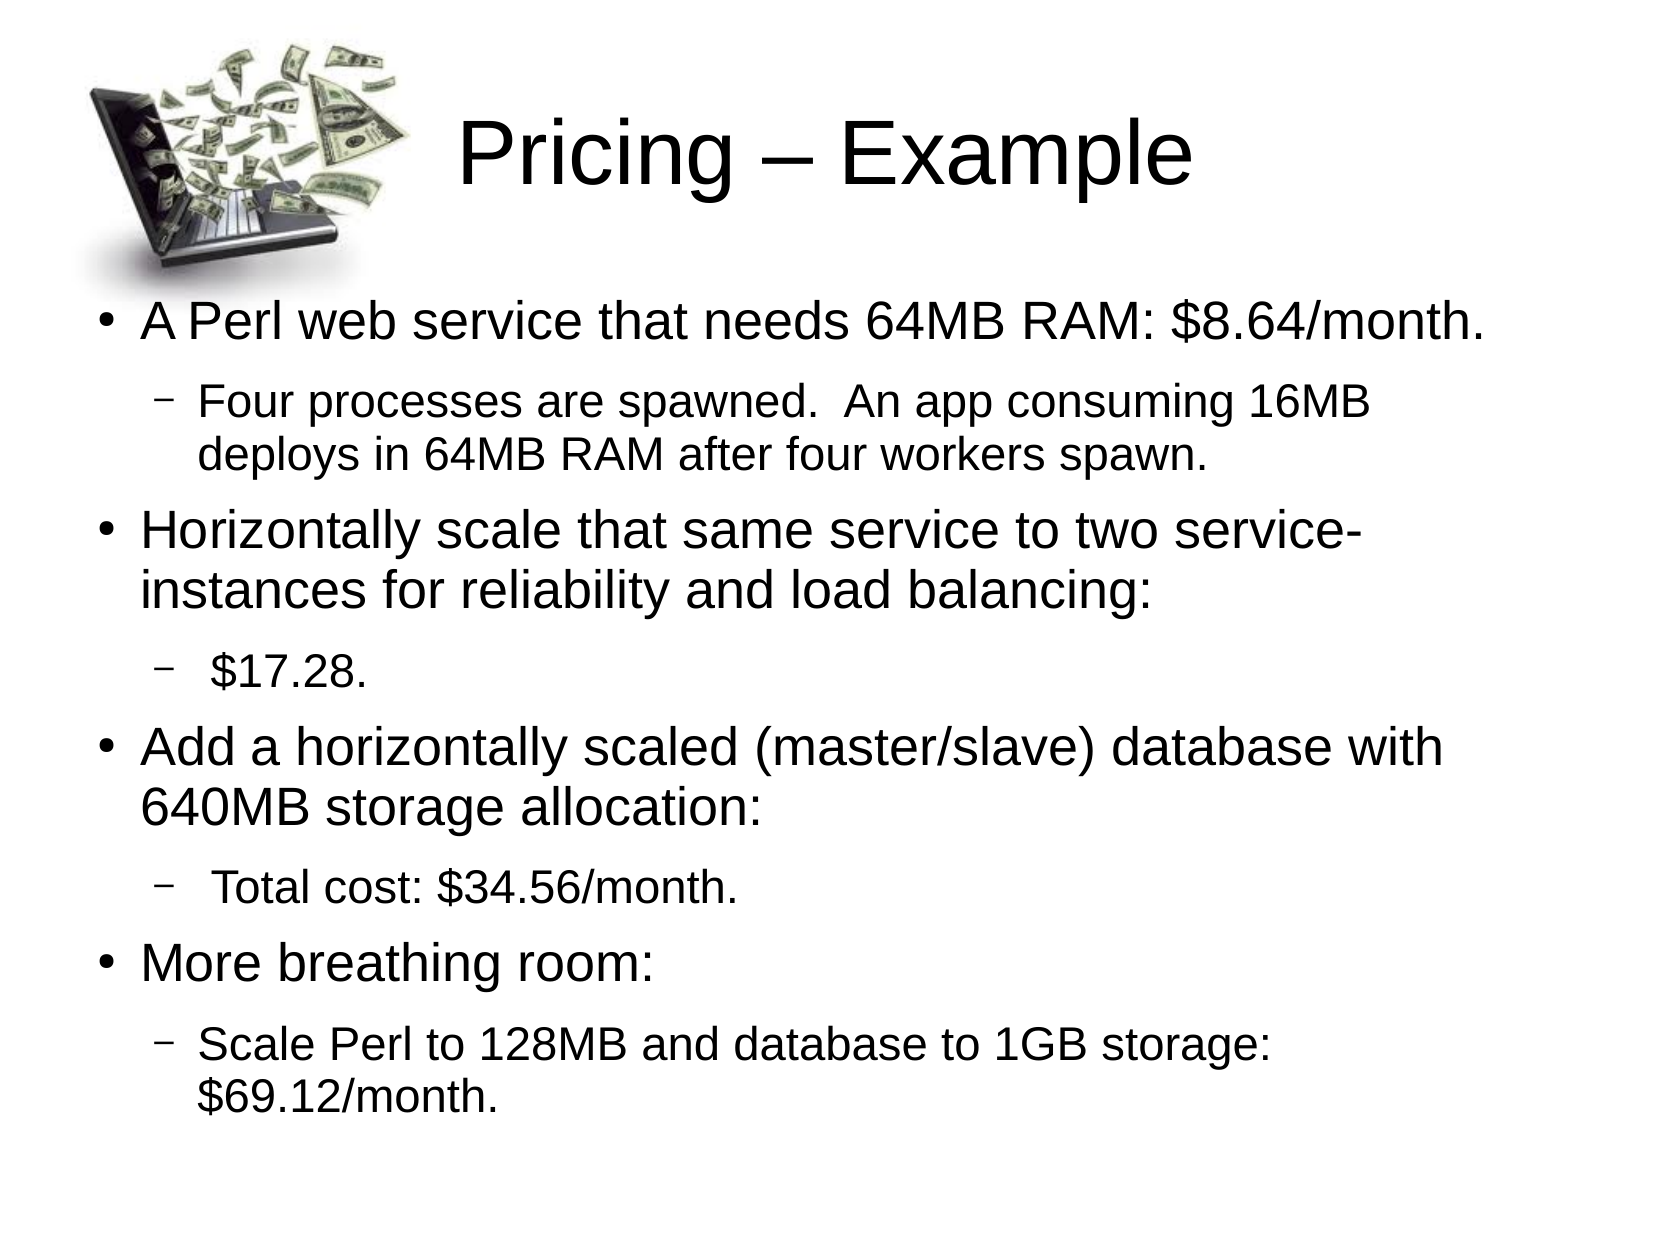

# Pricing – Example
A Perl web service that needs 64MB RAM: $8.64/month.
Four processes are spawned. An app consuming 16MB deploys in 64MB RAM after four workers spawn.
Horizontally scale that same service to two service-instances for reliability and load balancing:
 $17.28.
Add a horizontally scaled (master/slave) database with 640MB storage allocation:
 Total cost: $34.56/month.
More breathing room:
Scale Perl to 128MB and database to 1GB storage: $69.12/month.